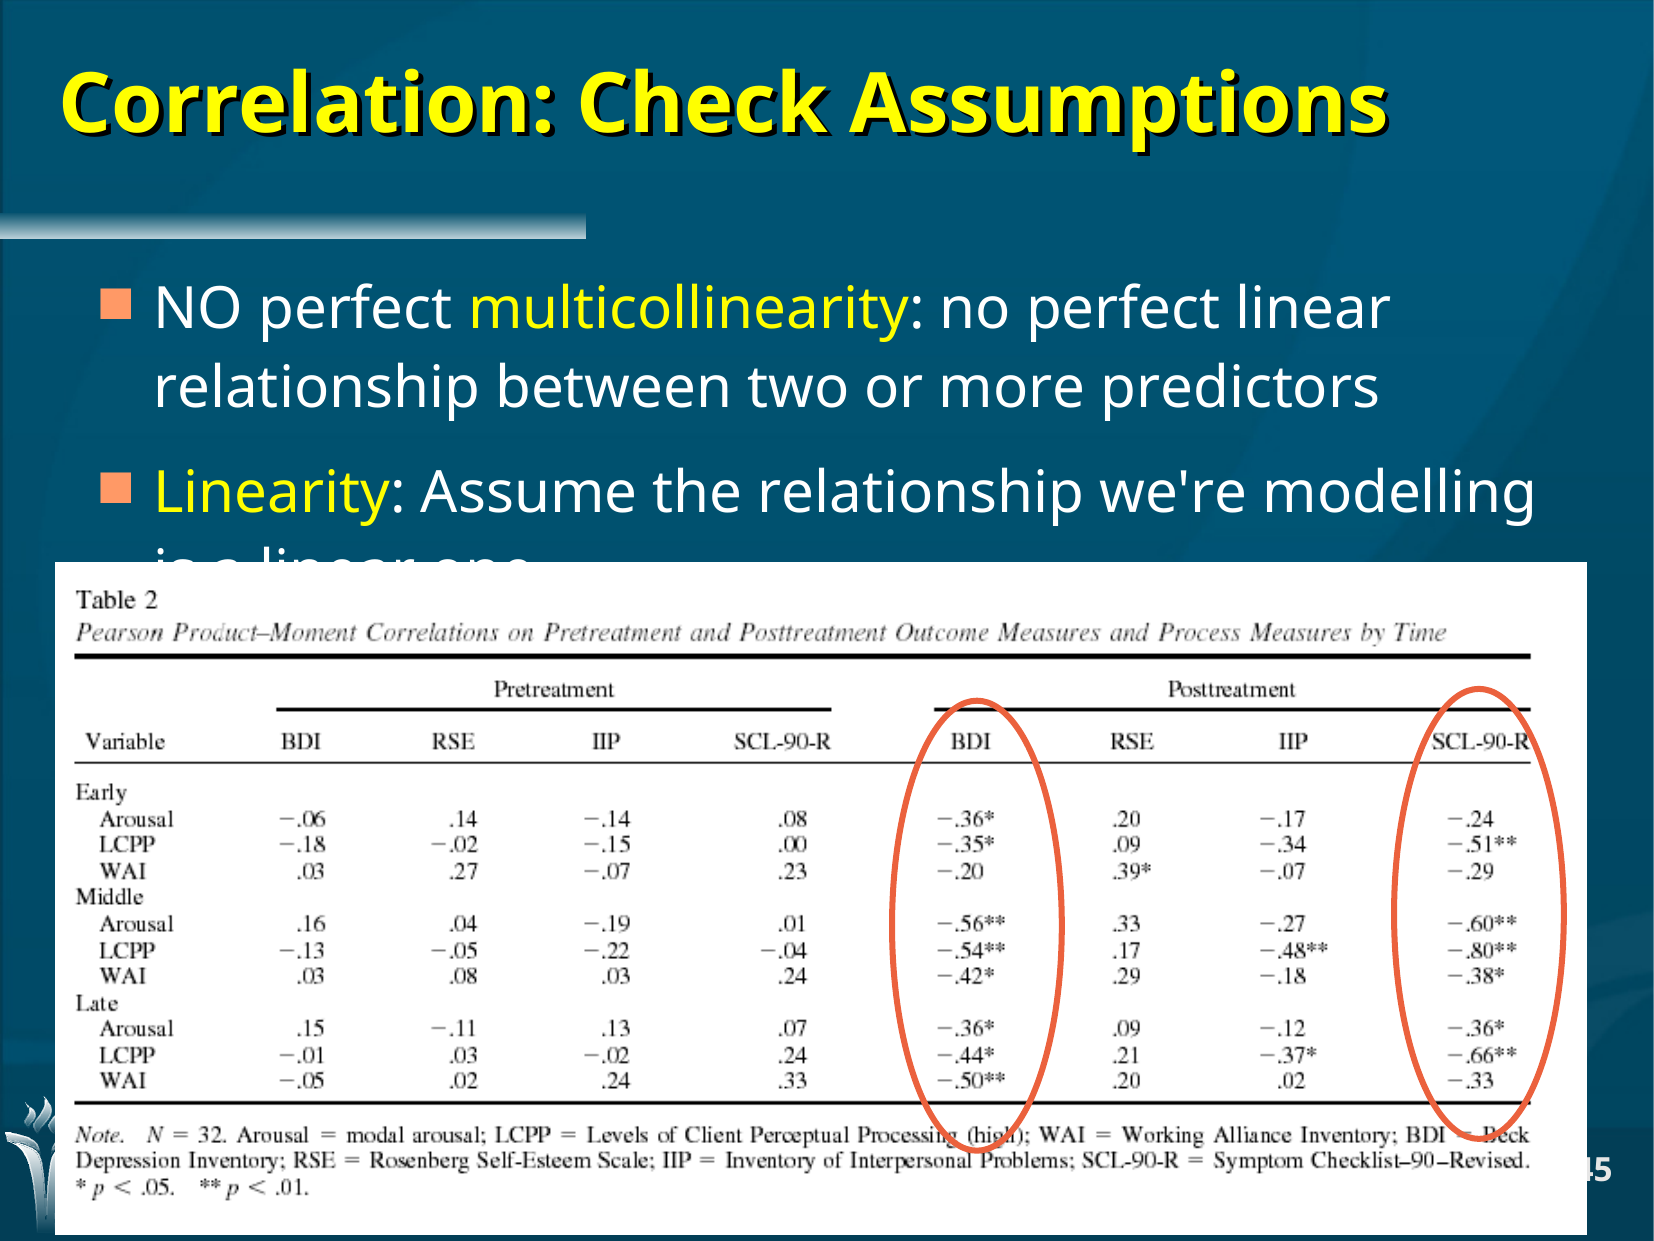

# Correlation: Check Assumptions
NO perfect multicollinearity: no perfect linear relationship between two or more predictors
Linearity: Assume the relationship we're modelling is a linear one
CPSY501: moderators and mediators
14 Oct 2011
45